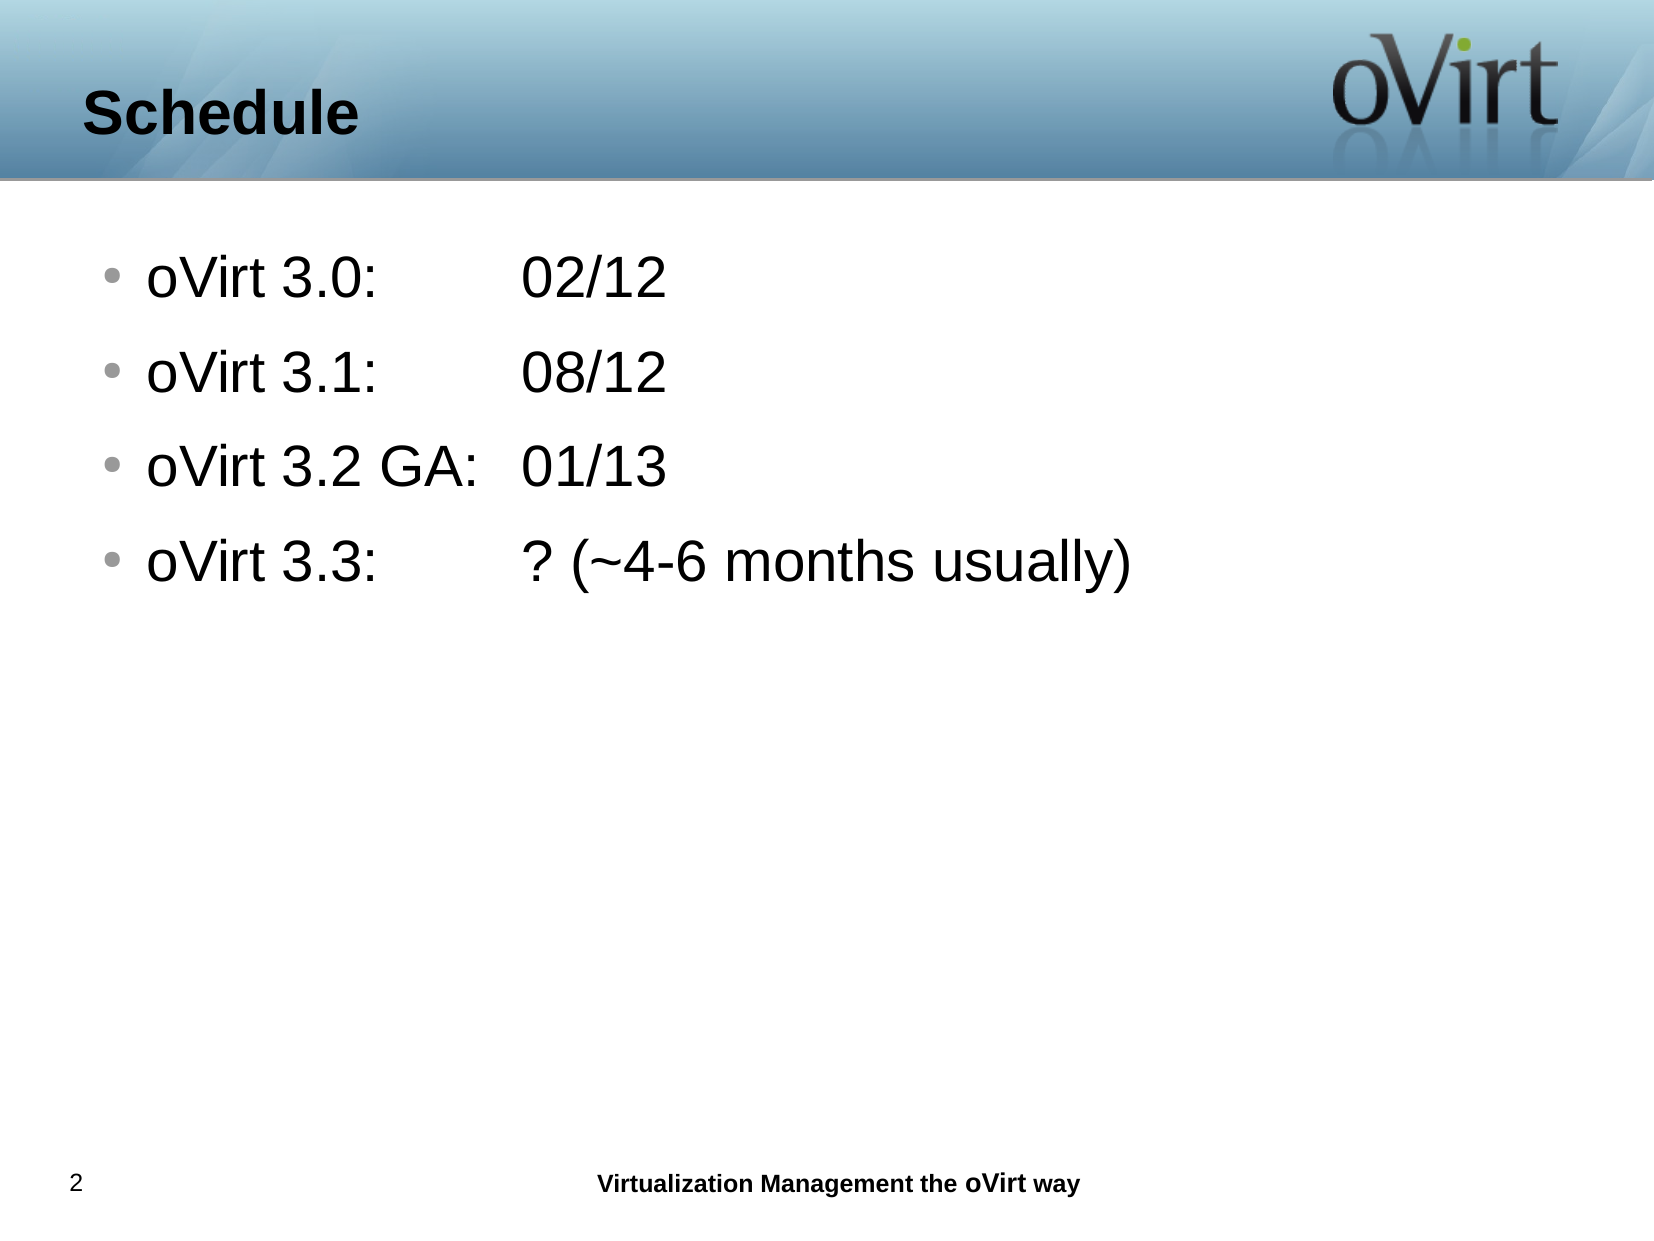

# Schedule
oVirt 3.0: 		02/12
oVirt 3.1: 		08/12
oVirt 3.2 GA:	01/13
oVirt 3.3:		? (~4-6 months usually)